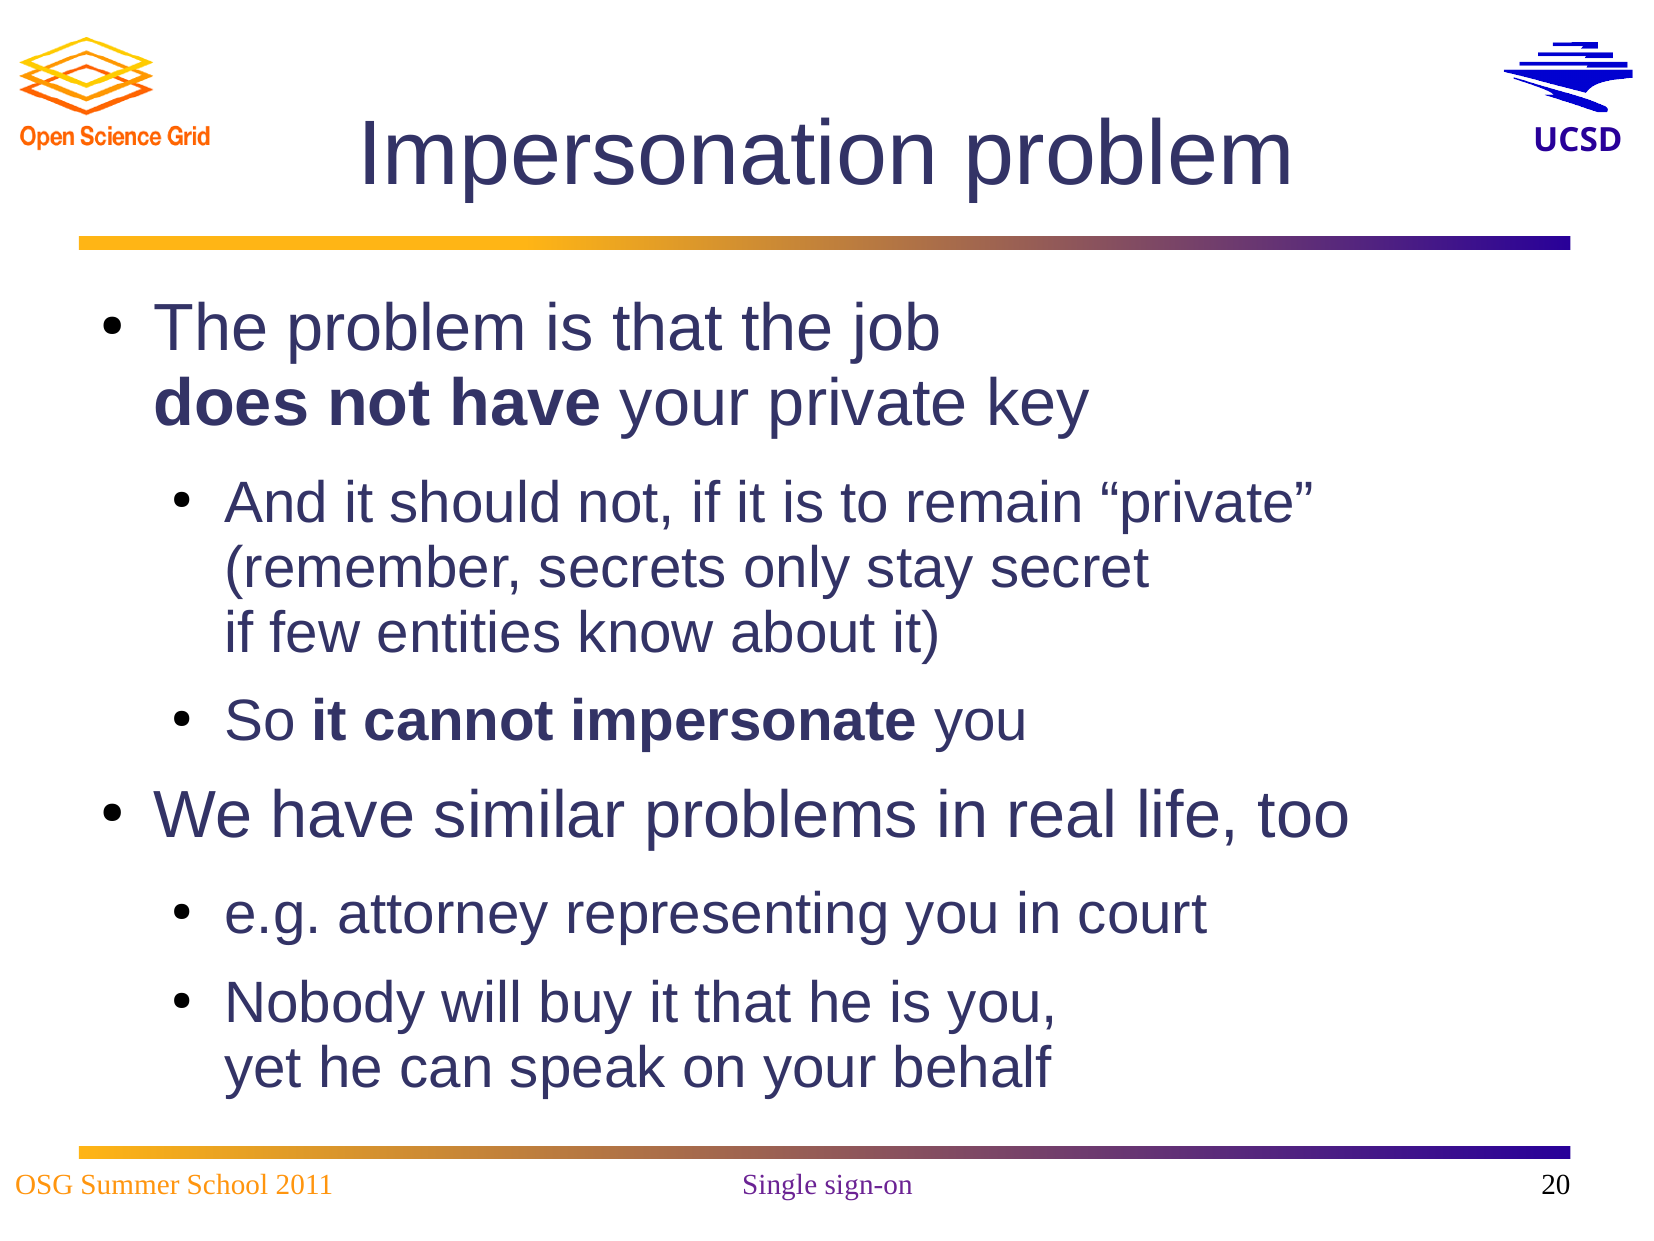

# Impersonation problem
The problem is that the job
does not have your private key
And it should not, if it is to remain “private”
(remember, secrets only stay secret
if few entities know about it)
So it cannot impersonate you
We have similar problems in real life, too
e.g. attorney representing you in court
Nobody will buy it that he is you,
yet he can speak on your behalf
OSG Summer School 2011
Single sign-on
20